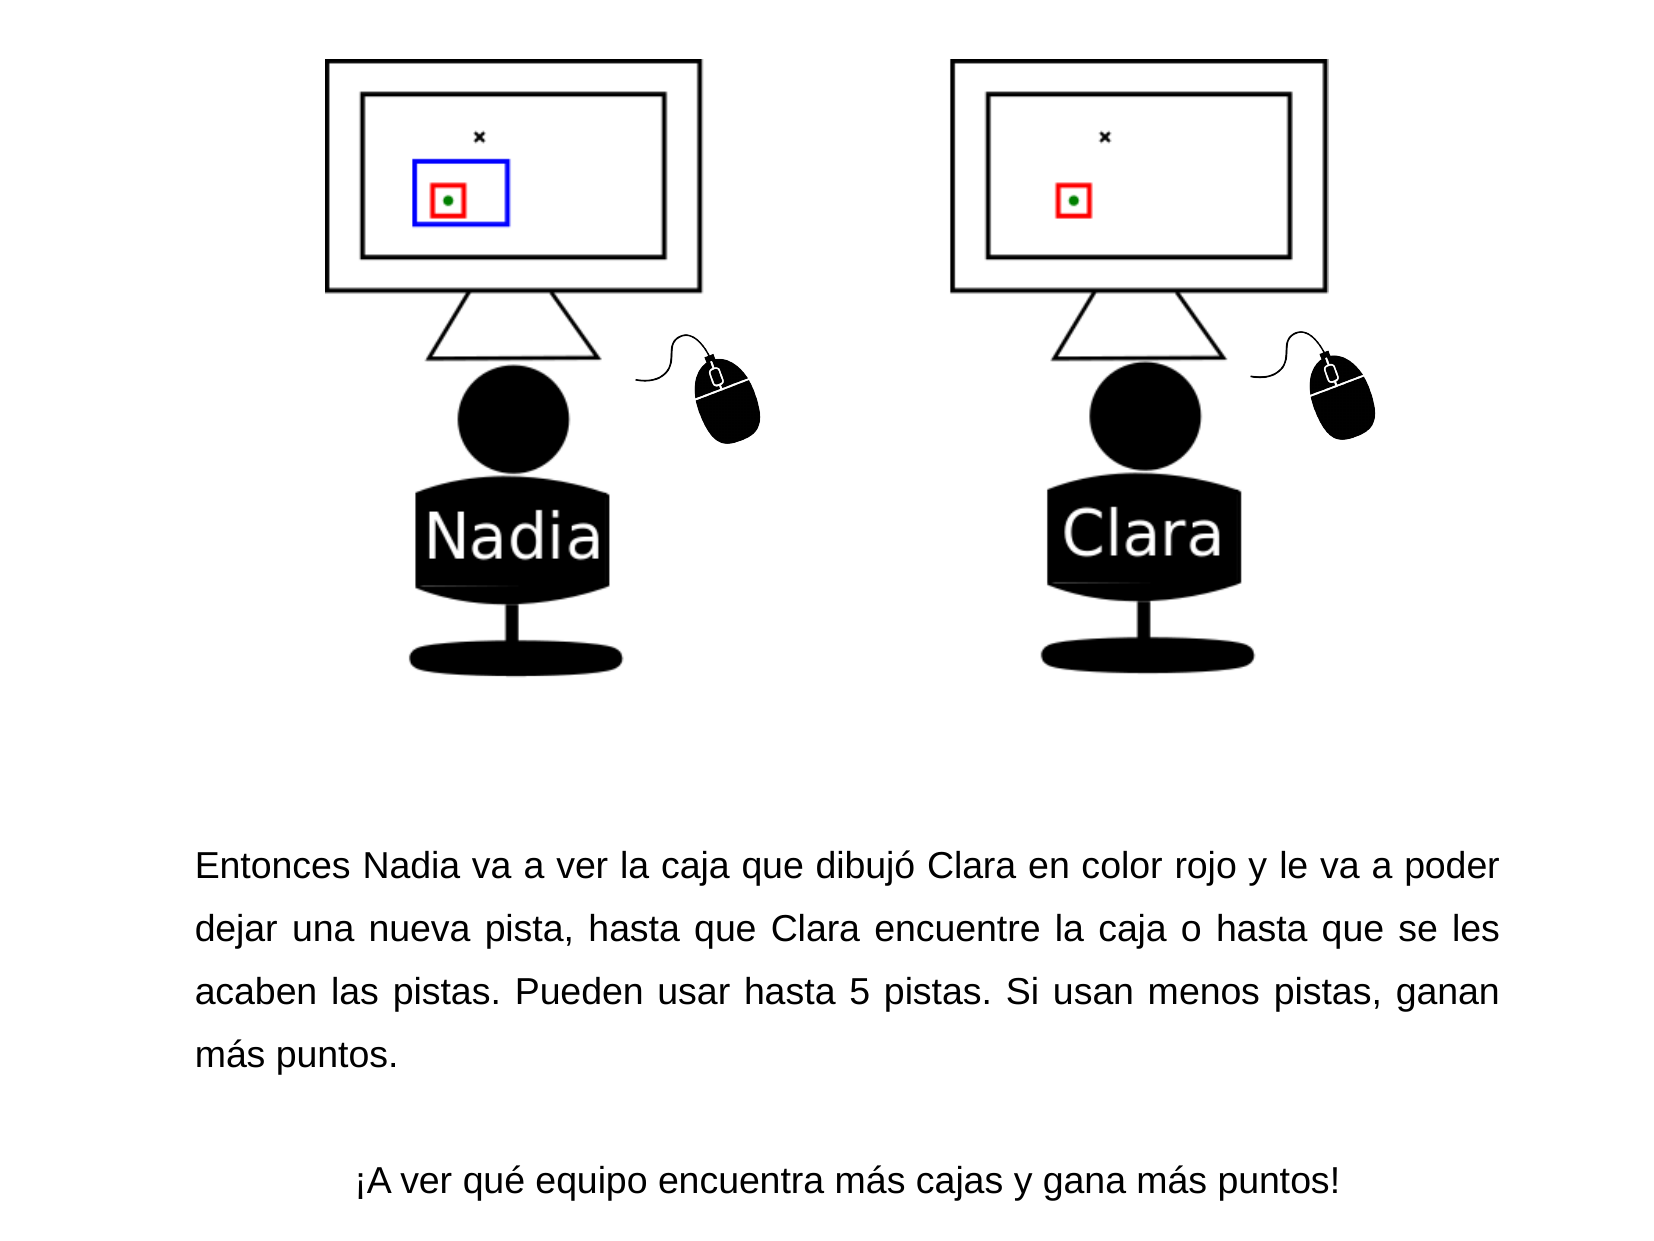

Entonces Nadia va a ver la caja que dibujó Clara en color rojo y le va a poder dejar una nueva pista, hasta que Clara encuentre la caja o hasta que se les acaben las pistas. Pueden usar hasta 5 pistas. Si usan menos pistas, ganan más puntos.
¡A ver qué equipo encuentra más cajas y gana más puntos!